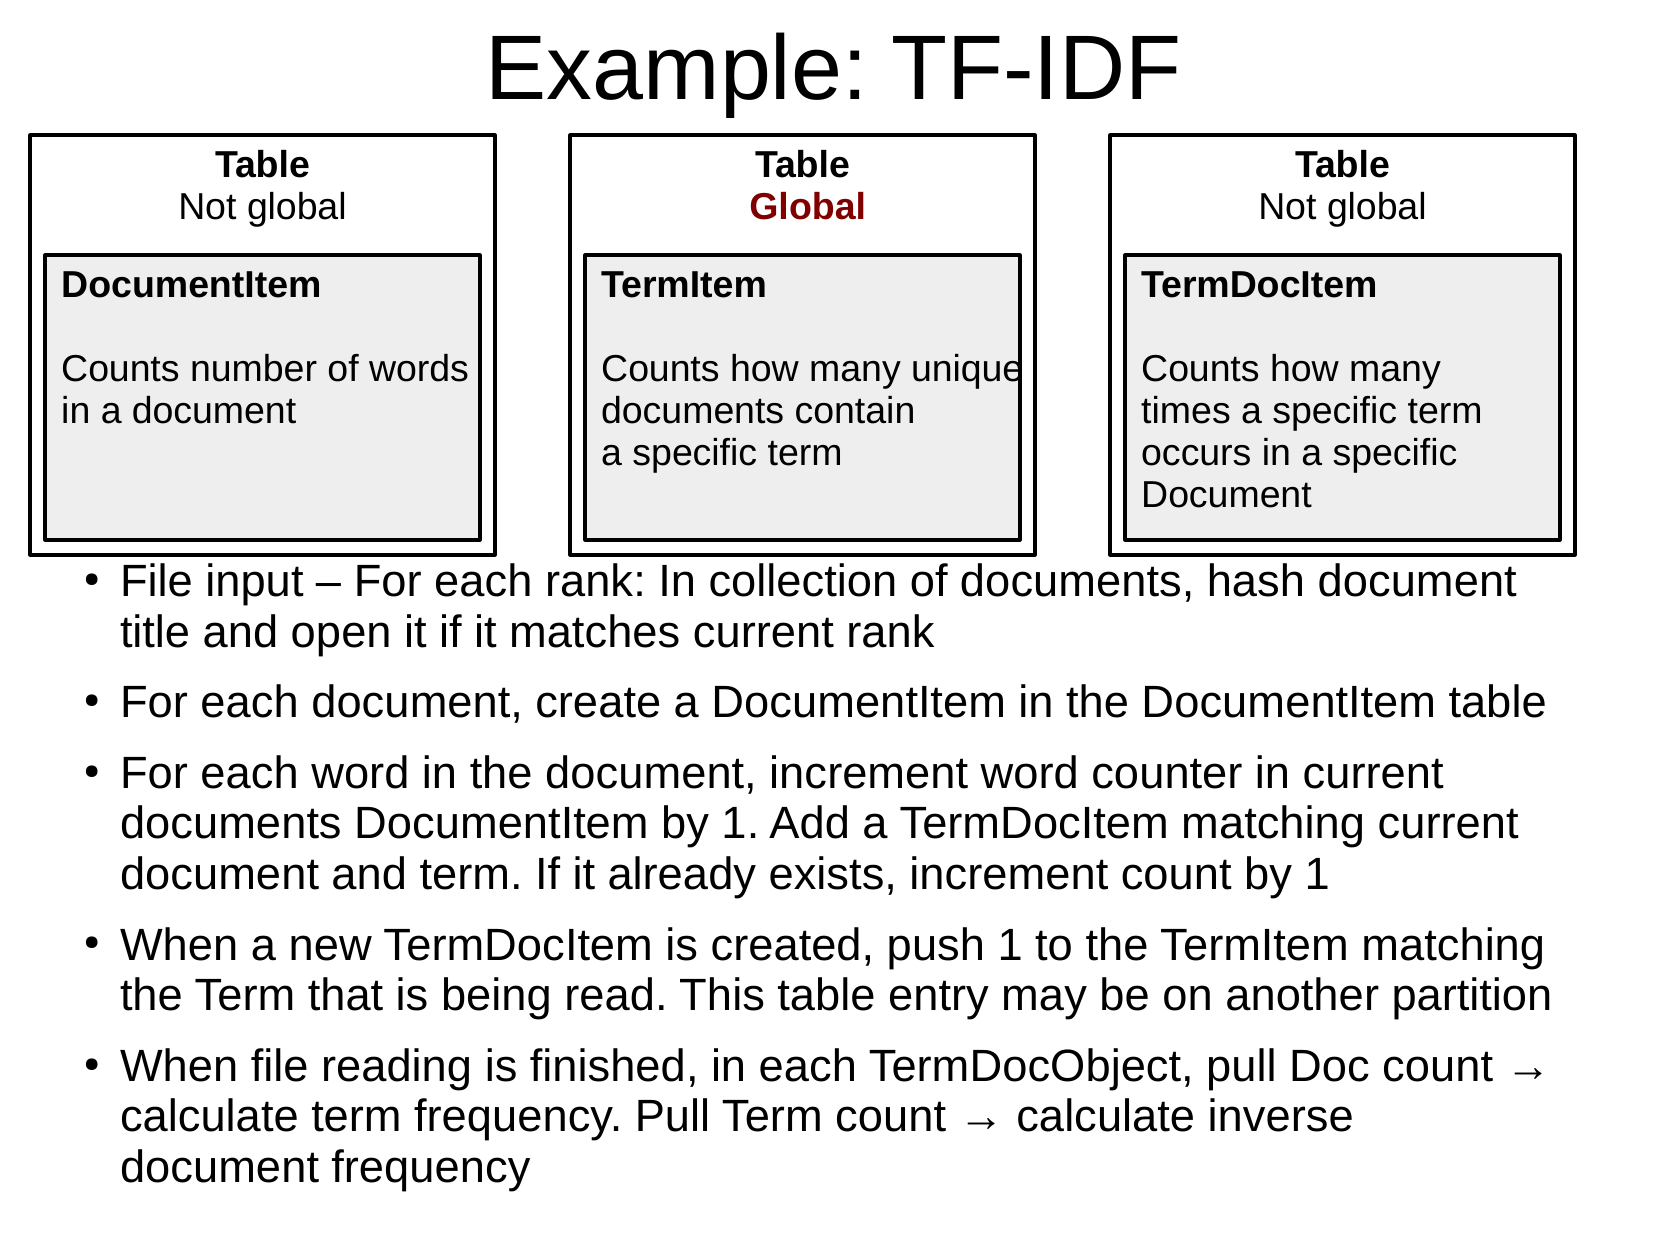

Example: TF-IDF
Table
Not global
Table
 Global
Table
Not global
DocumentItem
Counts number of words
in a document
TermItem
Counts how many unique
documents contain
a specific term
TermDocItem
Counts how many
times a specific term
occurs in a specific
Document
# File input – For each rank: In collection of documents, hash document title and open it if it matches current rank
For each document, create a DocumentItem in the DocumentItem table
For each word in the document, increment word counter in current documents DocumentItem by 1. Add a TermDocItem matching current document and term. If it already exists, increment count by 1
When a new TermDocItem is created, push 1 to the TermItem matching the Term that is being read. This table entry may be on another partition
When file reading is finished, in each TermDocObject, pull Doc count → calculate term frequency. Pull Term count → calculate inverse document frequency